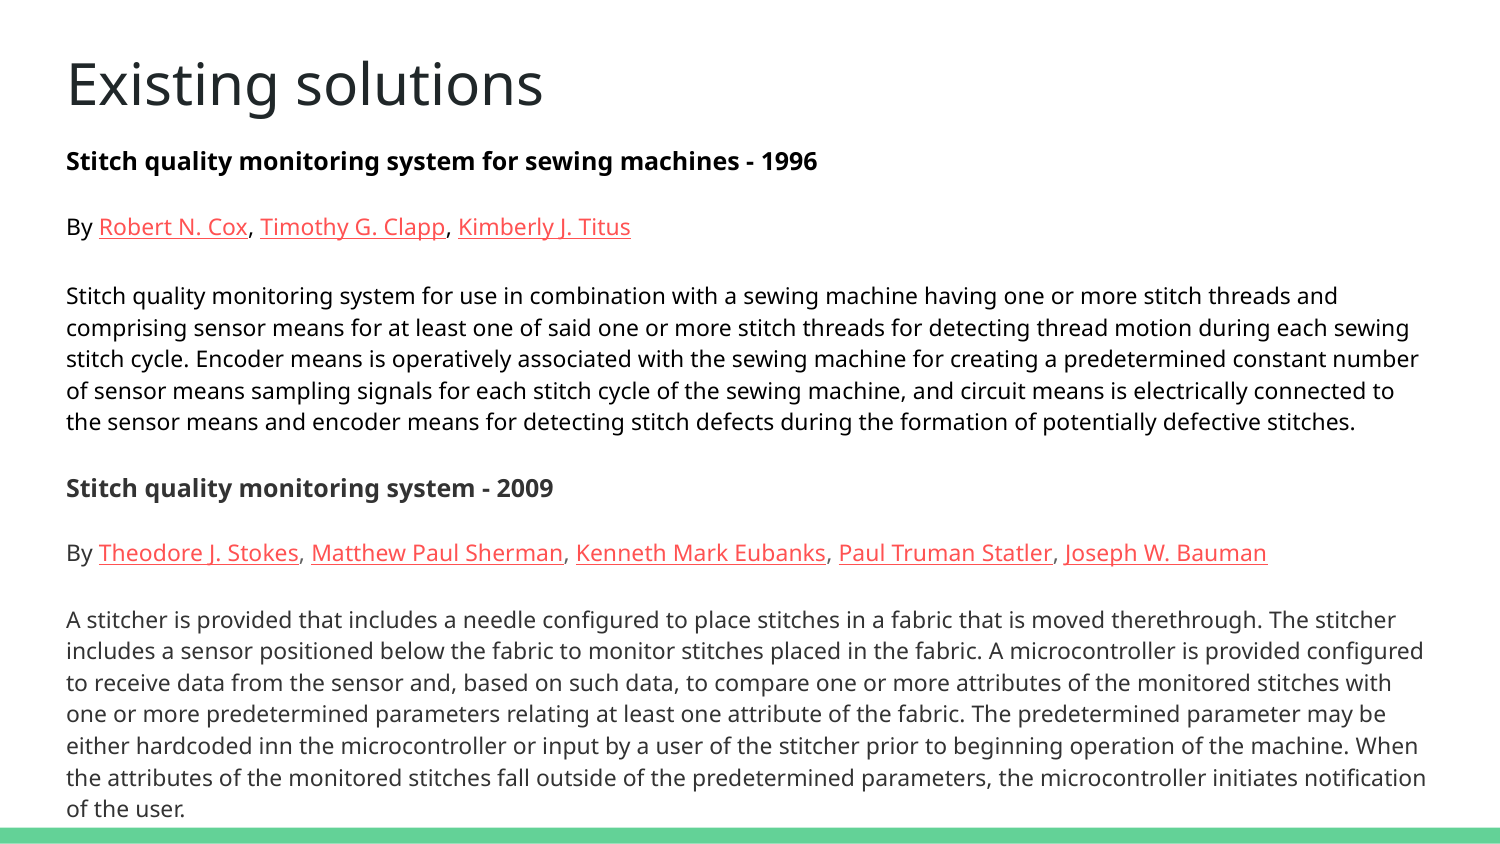

# Existing solutions
Stitch quality monitoring system for sewing machines - 1996
By Robert N. Cox, Timothy G. Clapp, Kimberly J. Titus
Stitch quality monitoring system for use in combination with a sewing machine having one or more stitch threads and comprising sensor means for at least one of said one or more stitch threads for detecting thread motion during each sewing stitch cycle. Encoder means is operatively associated with the sewing machine for creating a predetermined constant number of sensor means sampling signals for each stitch cycle of the sewing machine, and circuit means is electrically connected to the sensor means and encoder means for detecting stitch defects during the formation of potentially defective stitches.
Stitch quality monitoring system - 2009
By Theodore J. Stokes, Matthew Paul Sherman, Kenneth Mark Eubanks, Paul Truman Statler, Joseph W. Bauman
A stitcher is provided that includes a needle configured to place stitches in a fabric that is moved therethrough. The stitcher includes a sensor positioned below the fabric to monitor stitches placed in the fabric. A microcontroller is provided configured to receive data from the sensor and, based on such data, to compare one or more attributes of the monitored stitches with one or more predetermined parameters relating at least one attribute of the fabric. The predetermined parameter may be either hardcoded inn the microcontroller or input by a user of the stitcher prior to beginning operation of the machine. When the attributes of the monitored stitches fall outside of the predetermined parameters, the microcontroller initiates notification of the user.